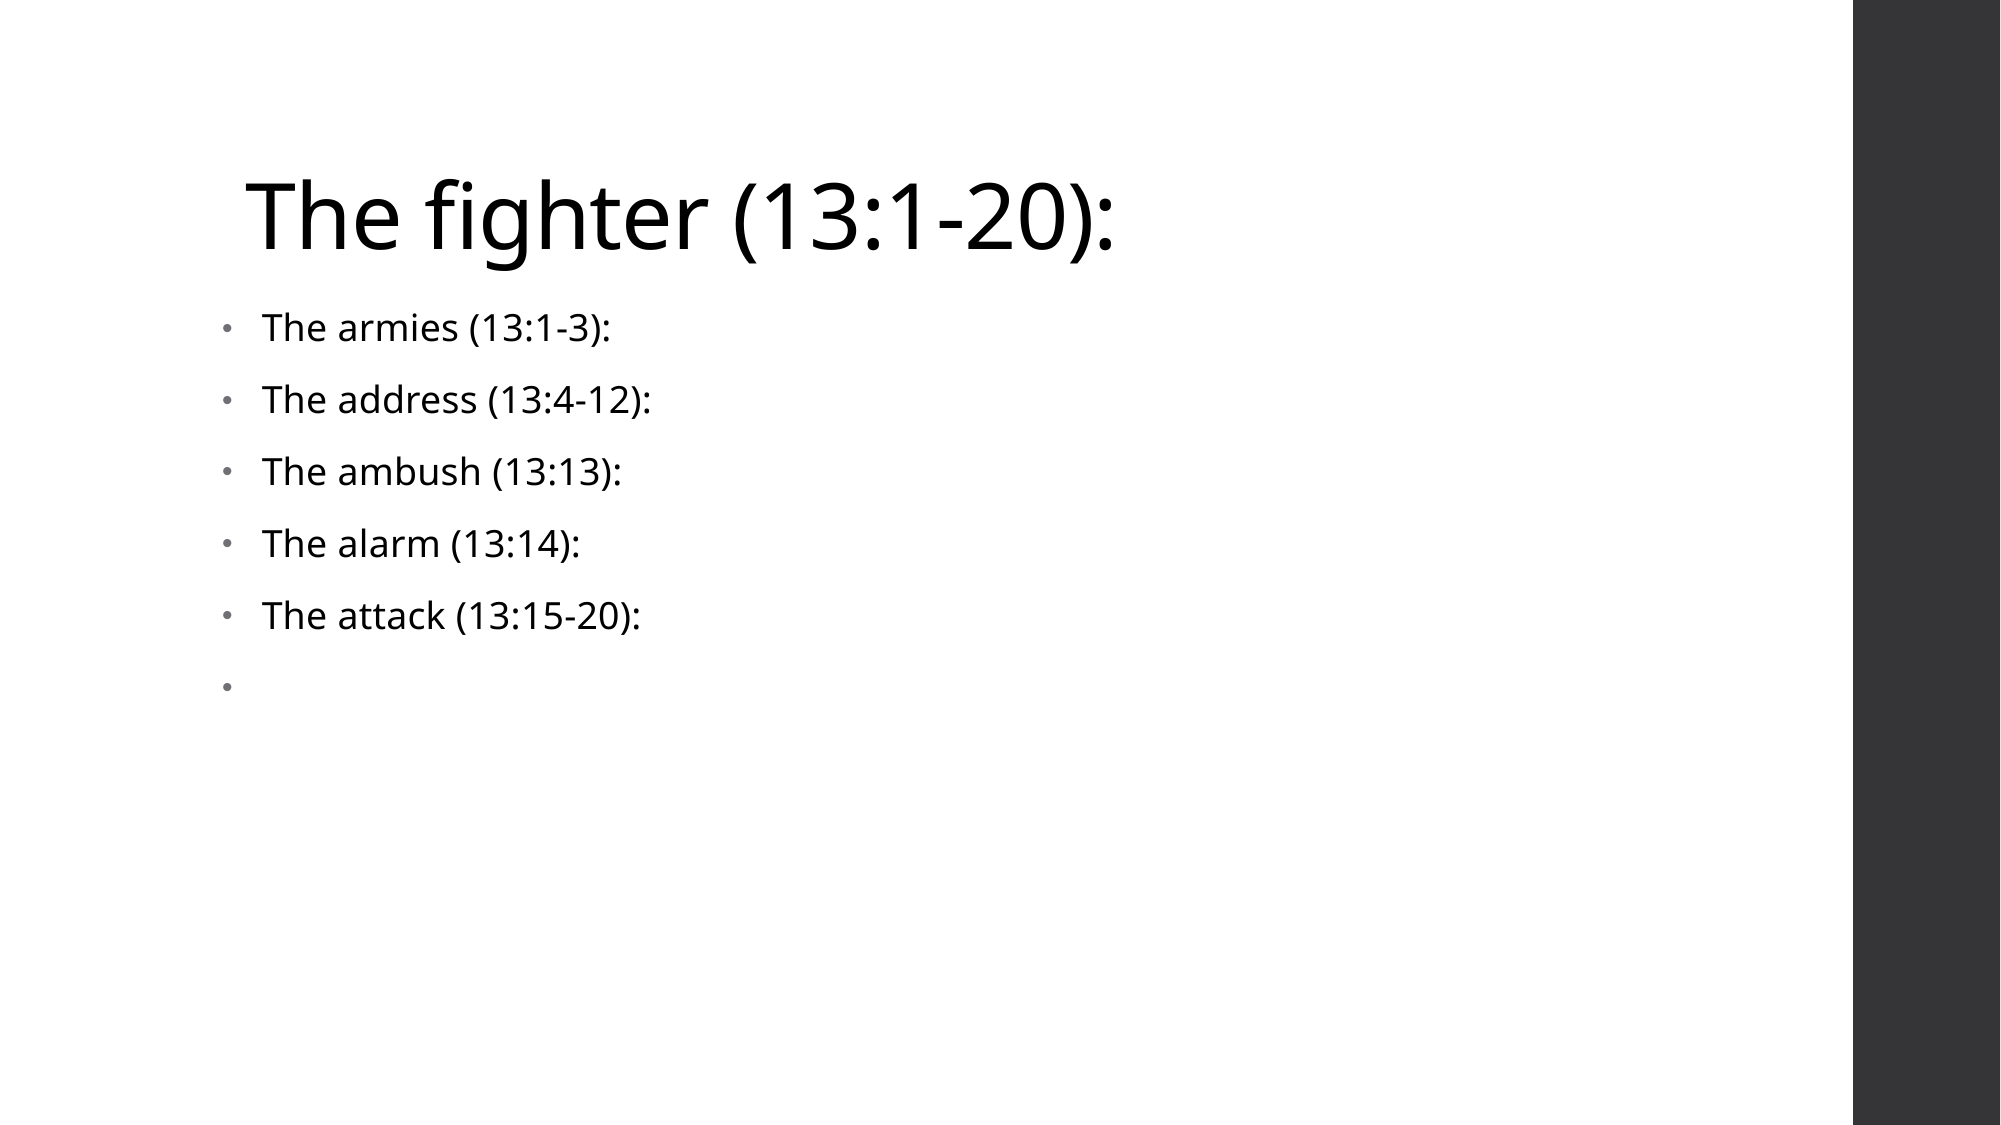

# The fighter (13:1-20):
 The armies (13:1-3):
 The address (13:4-12):
 The ambush (13:13):
 The alarm (13:14):
 The attack (13:15-20):